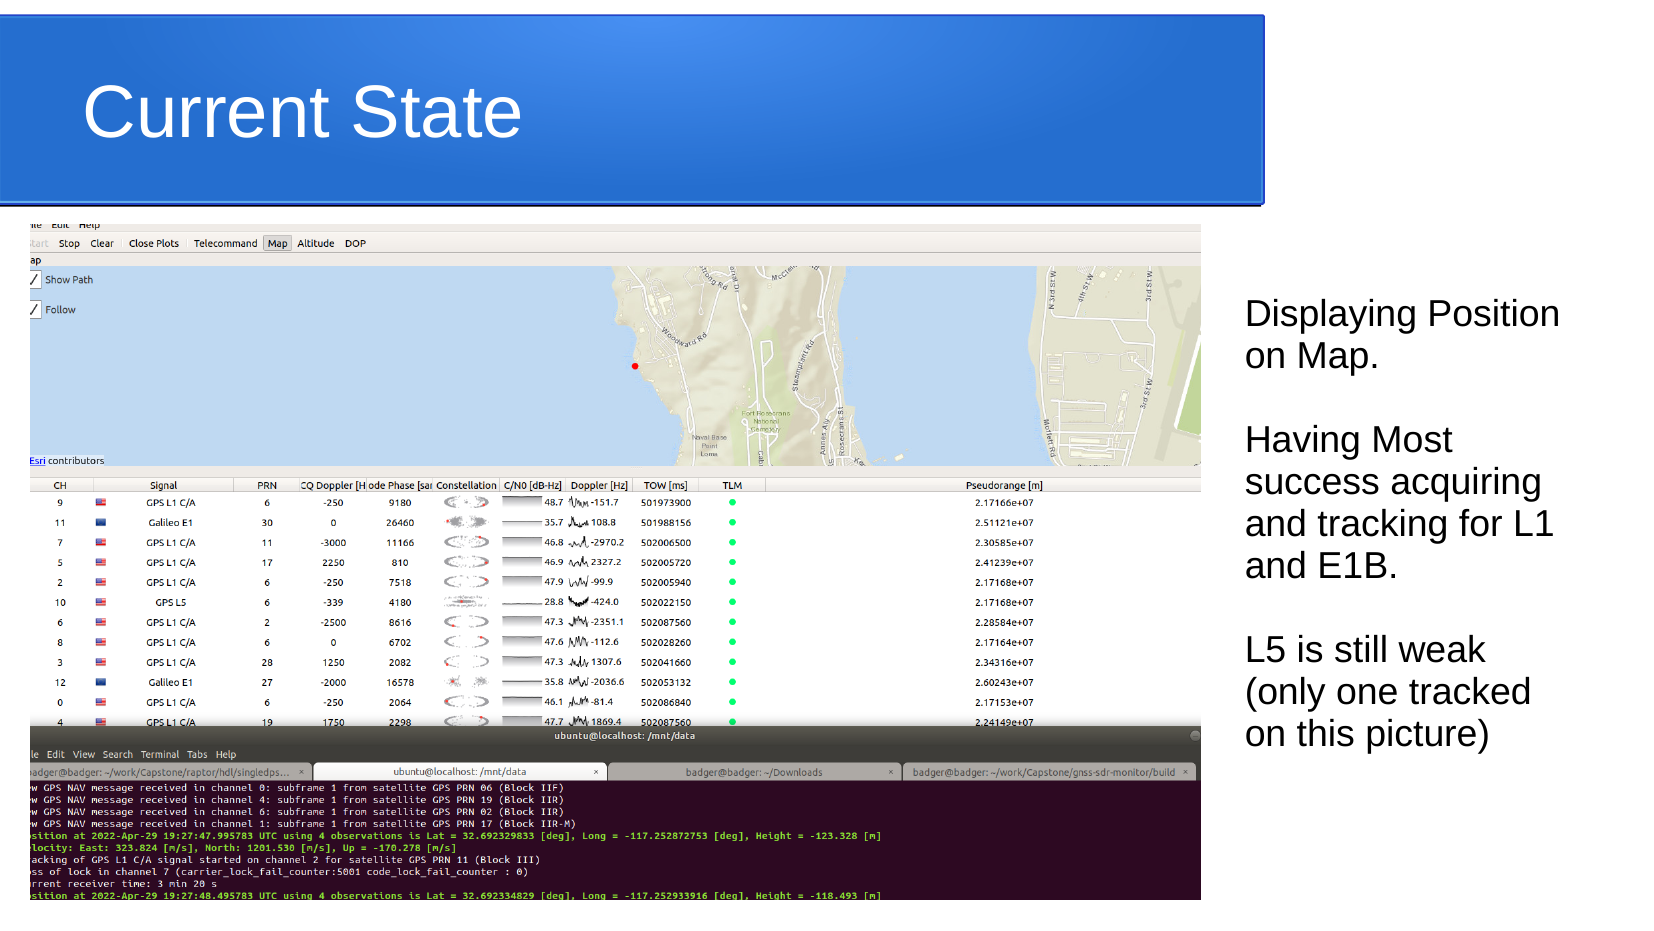

# Current State
Displaying Position on Map.
Having Most success acquiring and tracking for L1 and E1B.
L5 is still weak (only one tracked on this picture)